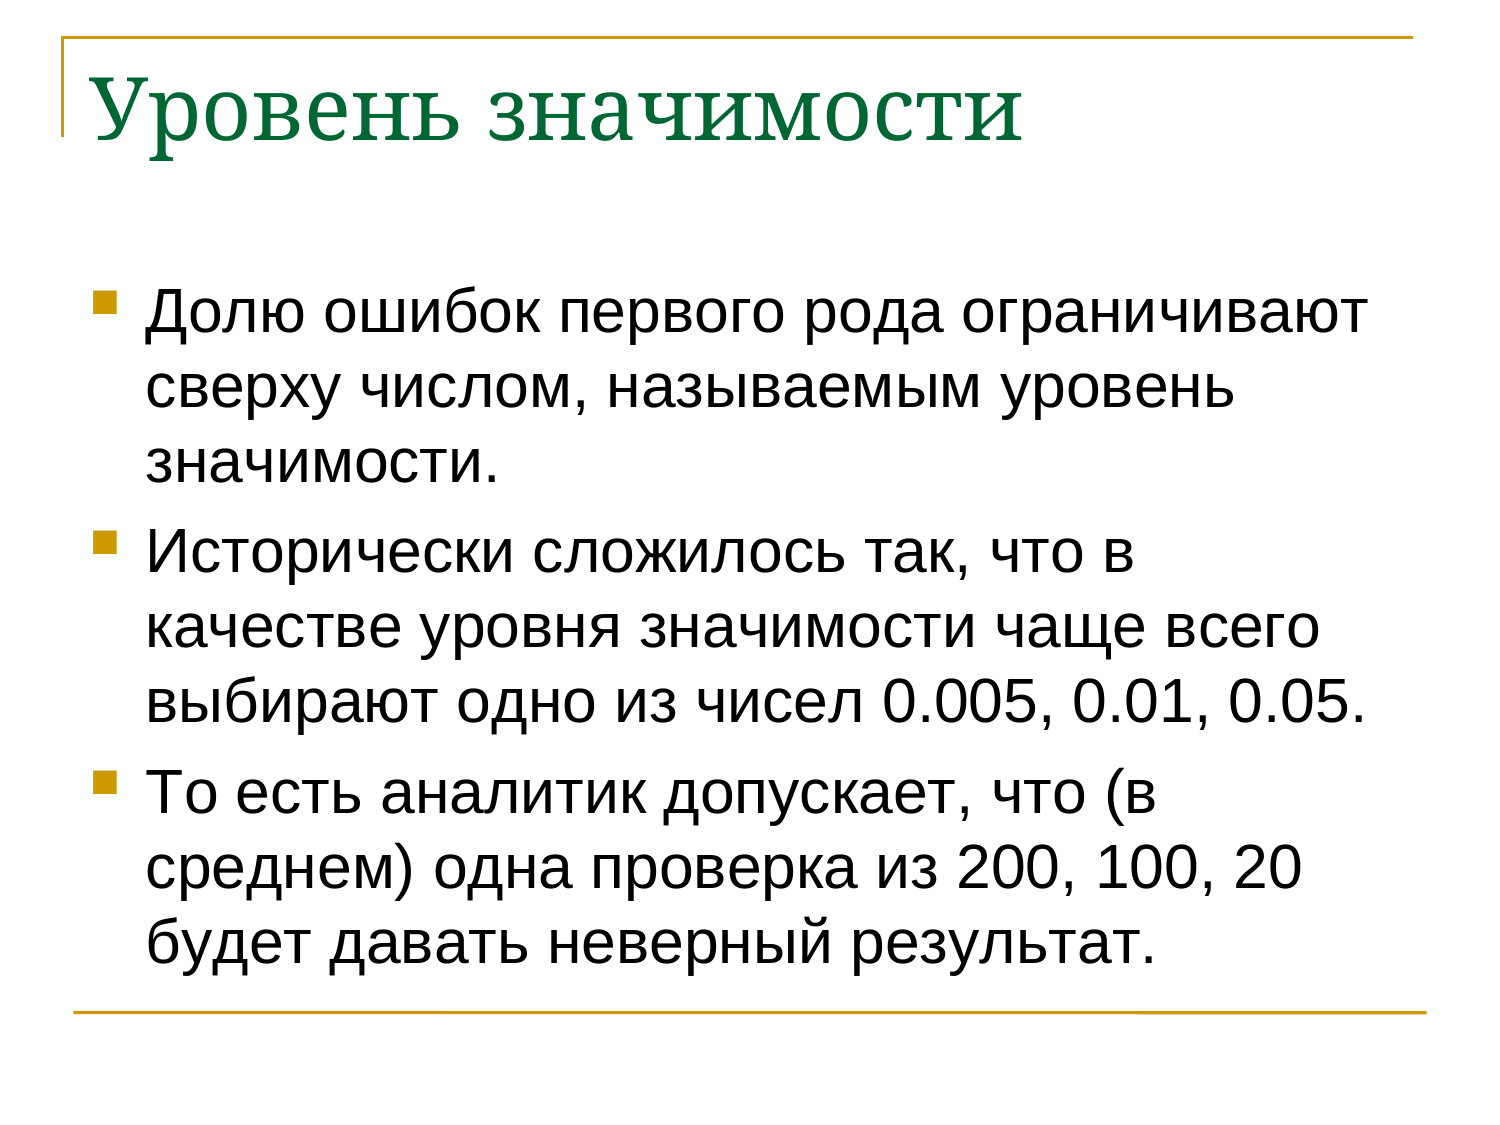

# Уровень значимости
Долю ошибок первого рода ограничивают сверху числом, называемым уровень значимости.
Исторически сложилось так, что в качестве уровня значимости чаще всего выбирают одно из чисел 0.005, 0.01, 0.05.
То есть аналитик допускает, что (в среднем) одна проверка из 200, 100, 20 будет давать неверный результат.